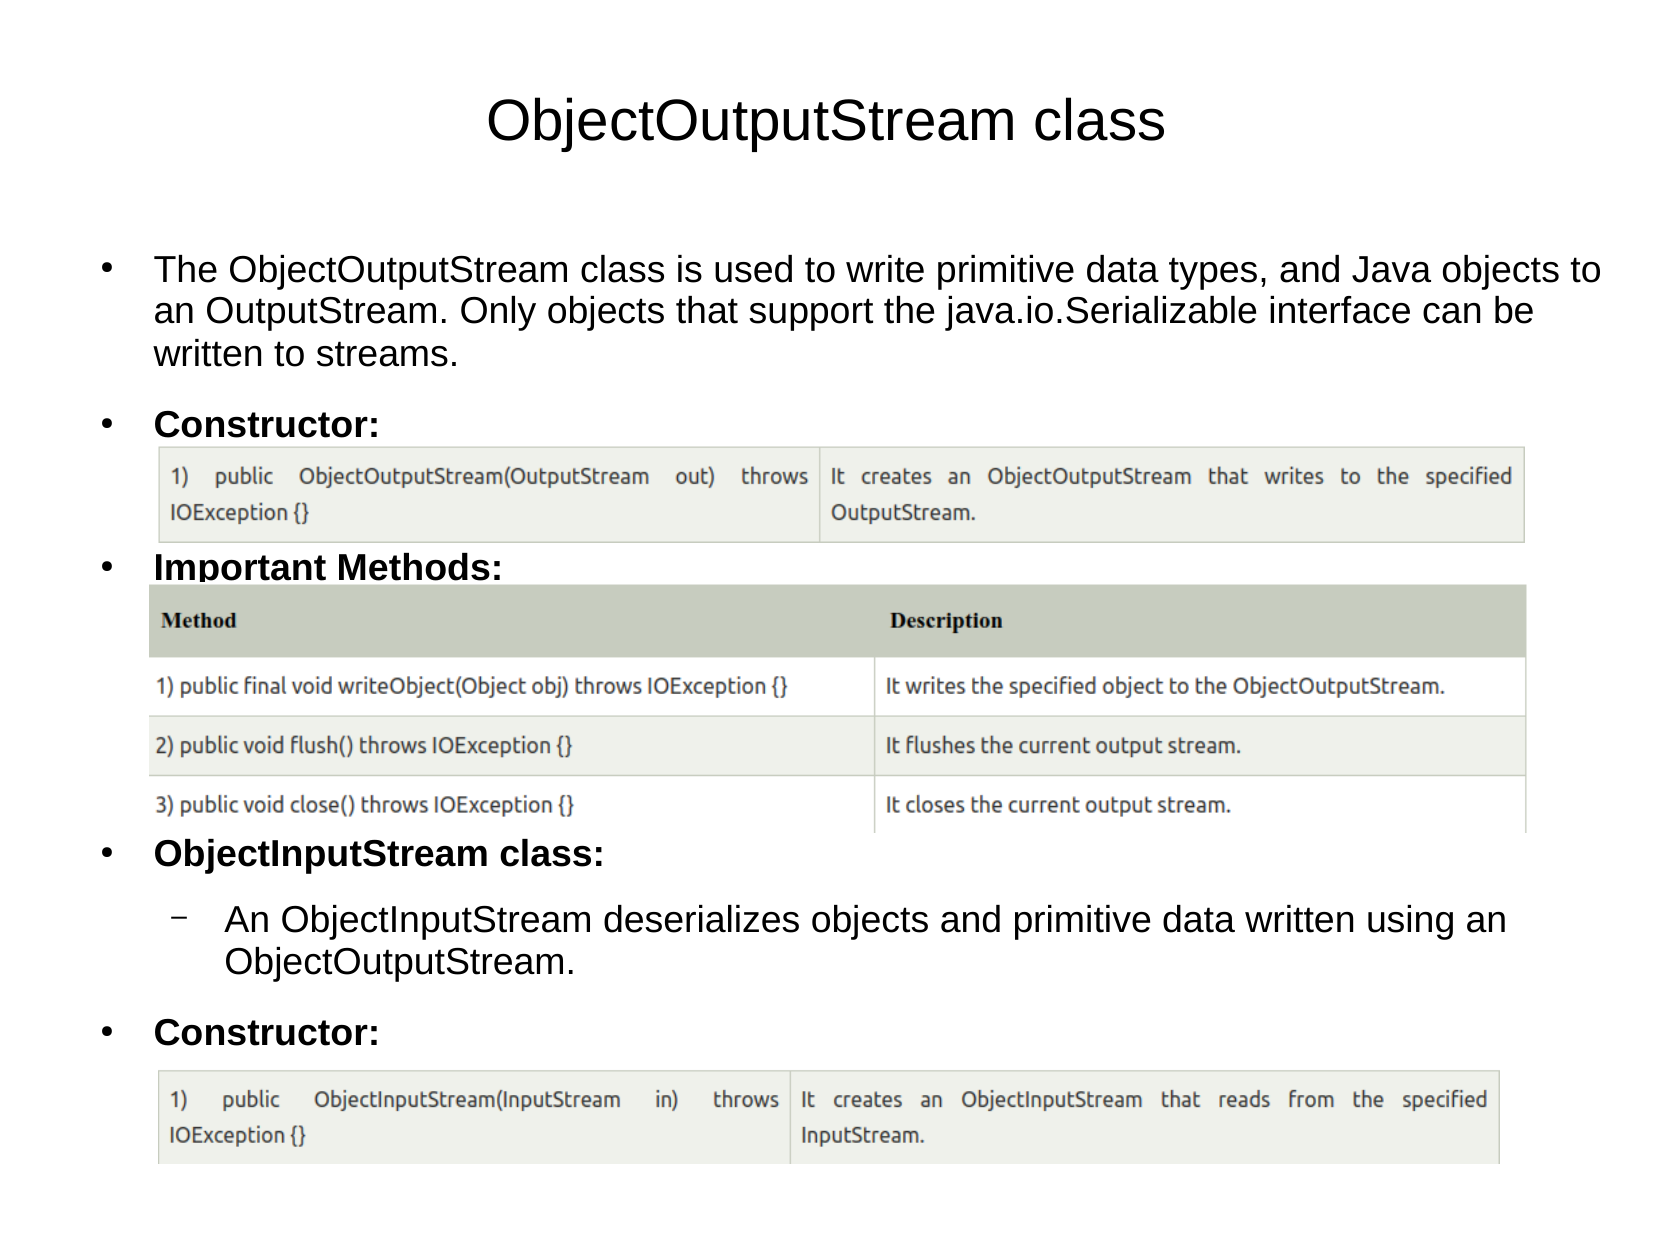

# ObjectOutputStream class
The ObjectOutputStream class is used to write primitive data types, and Java objects to an OutputStream. Only objects that support the java.io.Serializable interface can be written to streams.
Constructor:
Important Methods:
ObjectInputStream class:
An ObjectInputStream deserializes objects and primitive data written using an ObjectOutputStream.
Constructor: